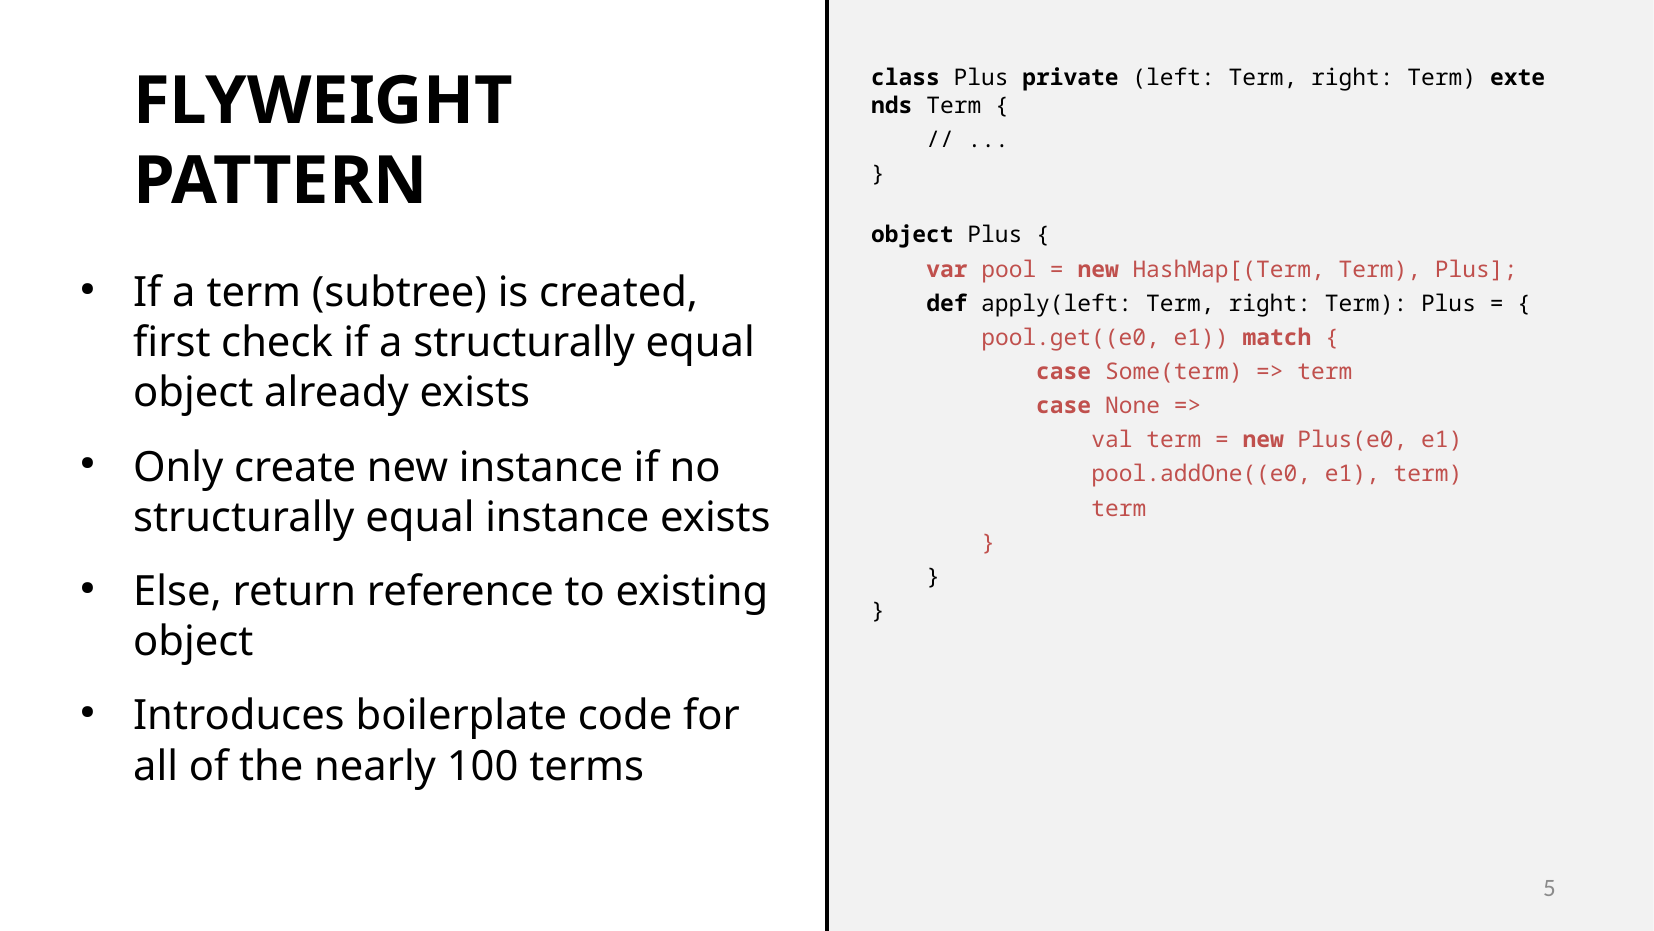

class Plus private (left: Term, right: Term) extends Term {
    // ...
}
object Plus {
 var pool = new HashMap[(Term, Term), Plus];
    def apply(left: Term, right: Term): Plus = {
 pool.get((e0, e1)) match {
 case Some(term) => term
 case None =>
 val term = new Plus(e0, e1)
 pool.addOne((e0, e1), term)
 term
 }
    }
}
# FLYWEIGHT PATTERN
If a term (subtree) is created, first check if a structurally equal object already exists
Only create new instance if no structurally equal instance exists
Else, return reference to existing object
Introduces boilerplate code for all of the nearly 100 terms